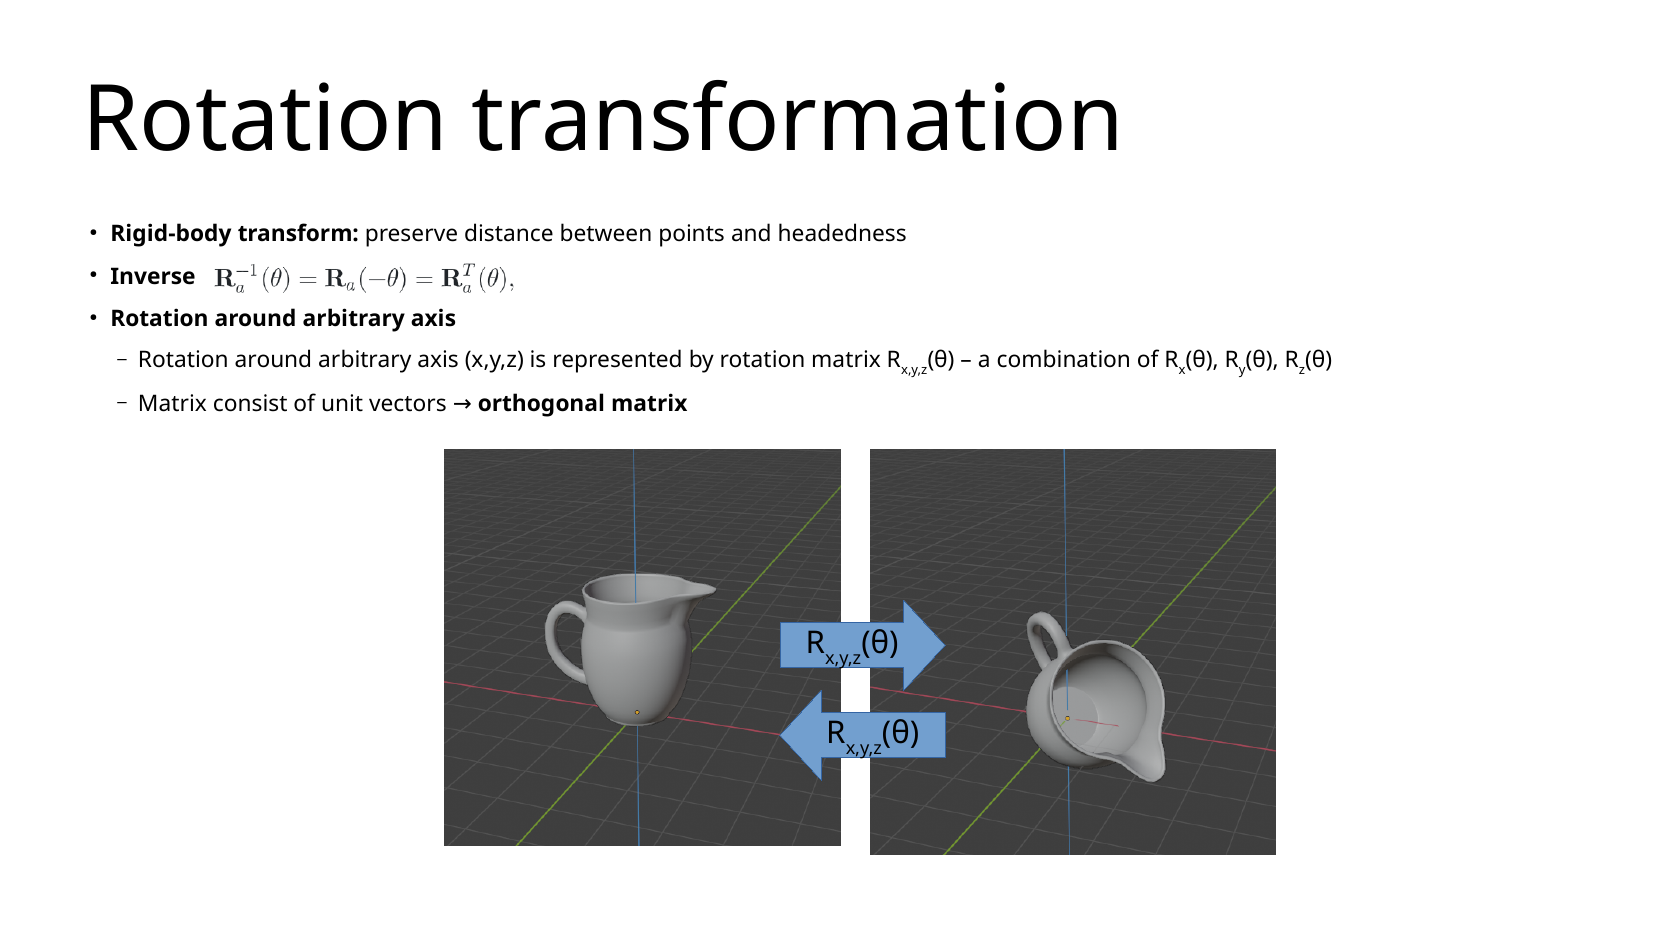

# Rotation transformation
Rigid-body transform: preserve distance between points and headedness
Inverse
Rotation around arbitrary axis
Rotation around arbitrary axis (x,y,z) is represented by rotation matrix Rx,y,z(θ) – a combination of Rx(θ), Ry(θ), Rz(θ)
Matrix consist of unit vectors → orthogonal matrix
Rx,y,z(θ)
Rx,y,z(θ)